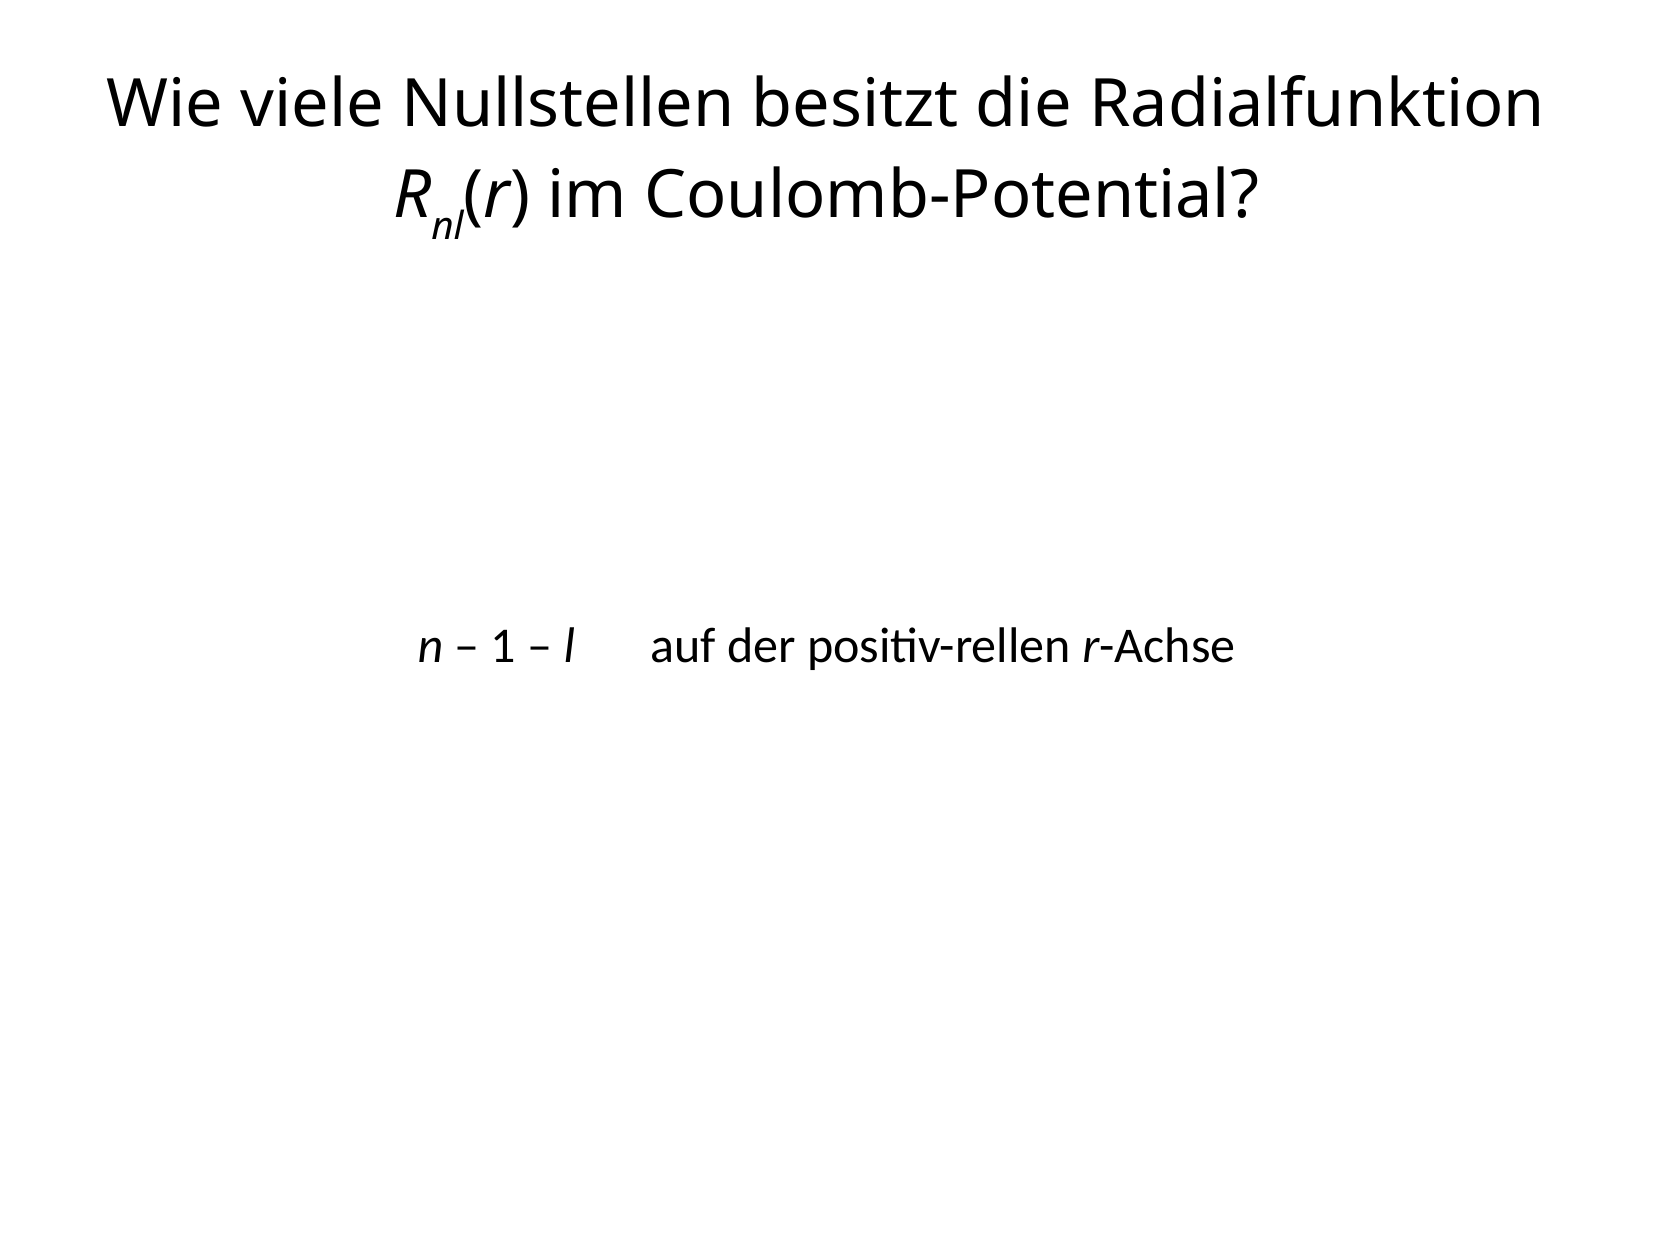

# Wie viele Nullstellen besitzt die Radialfunktion Rnl(r) im Coulomb-Potential?
n – 1 – l 	 auf der positiv-rellen r-Achse